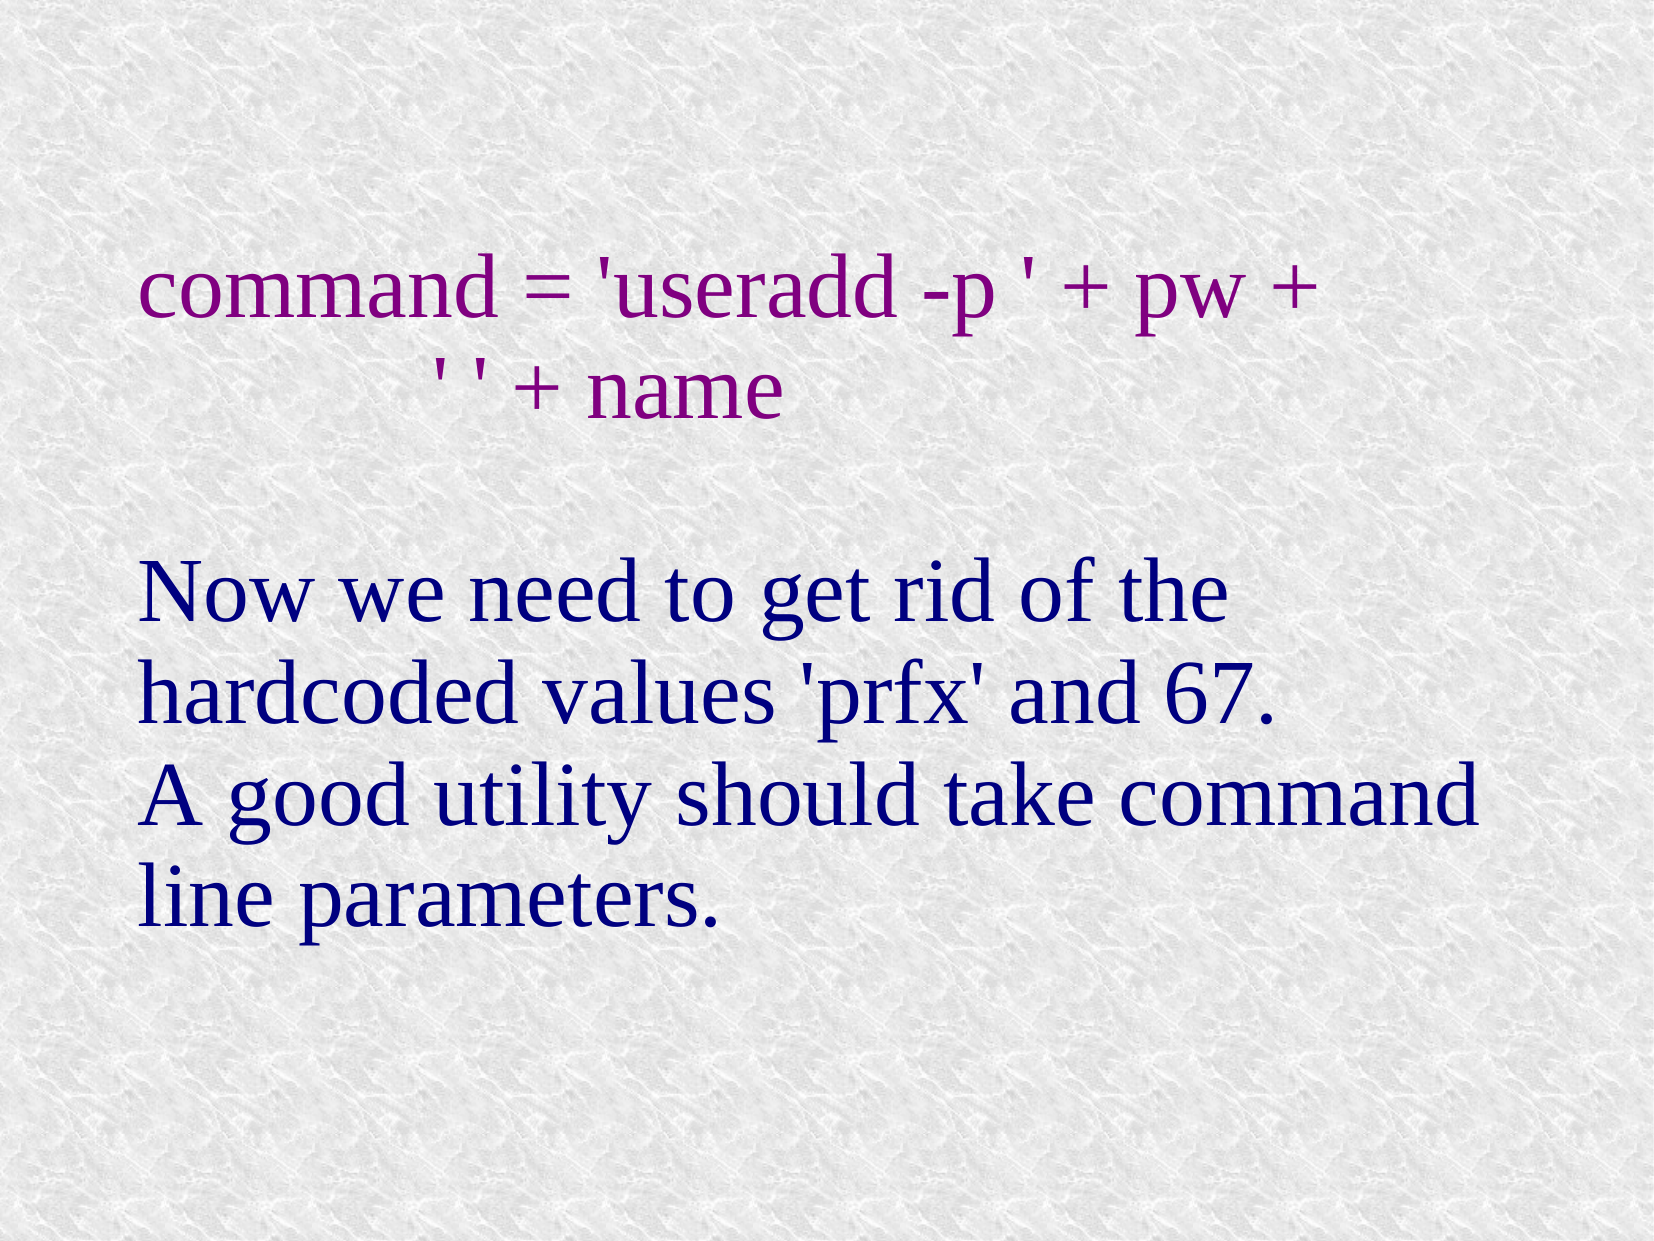

# command = 'useradd -p ' + pw + ' ' + name Now we need to get rid of the hardcoded values 'prfx' and 67. A good utility should take command line parameters.